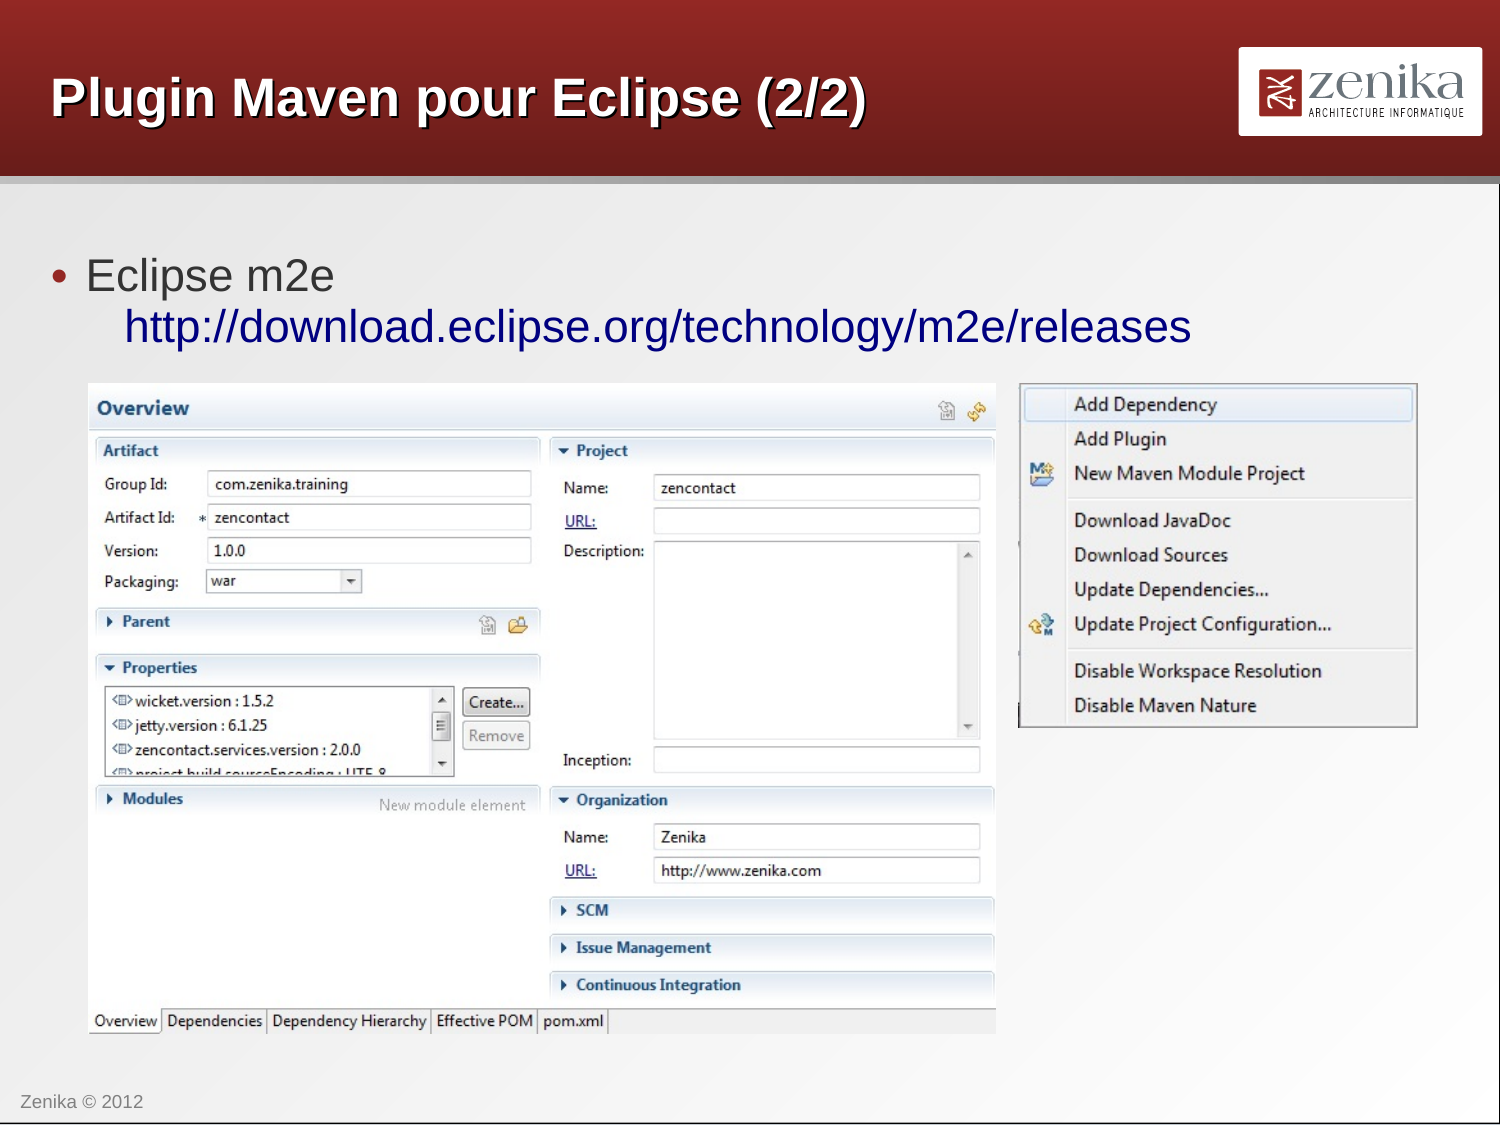

# Plugin Maven pour Eclipse (2/2)
Eclipse m2e
	http://download.eclipse.org/technology/m2e/releases